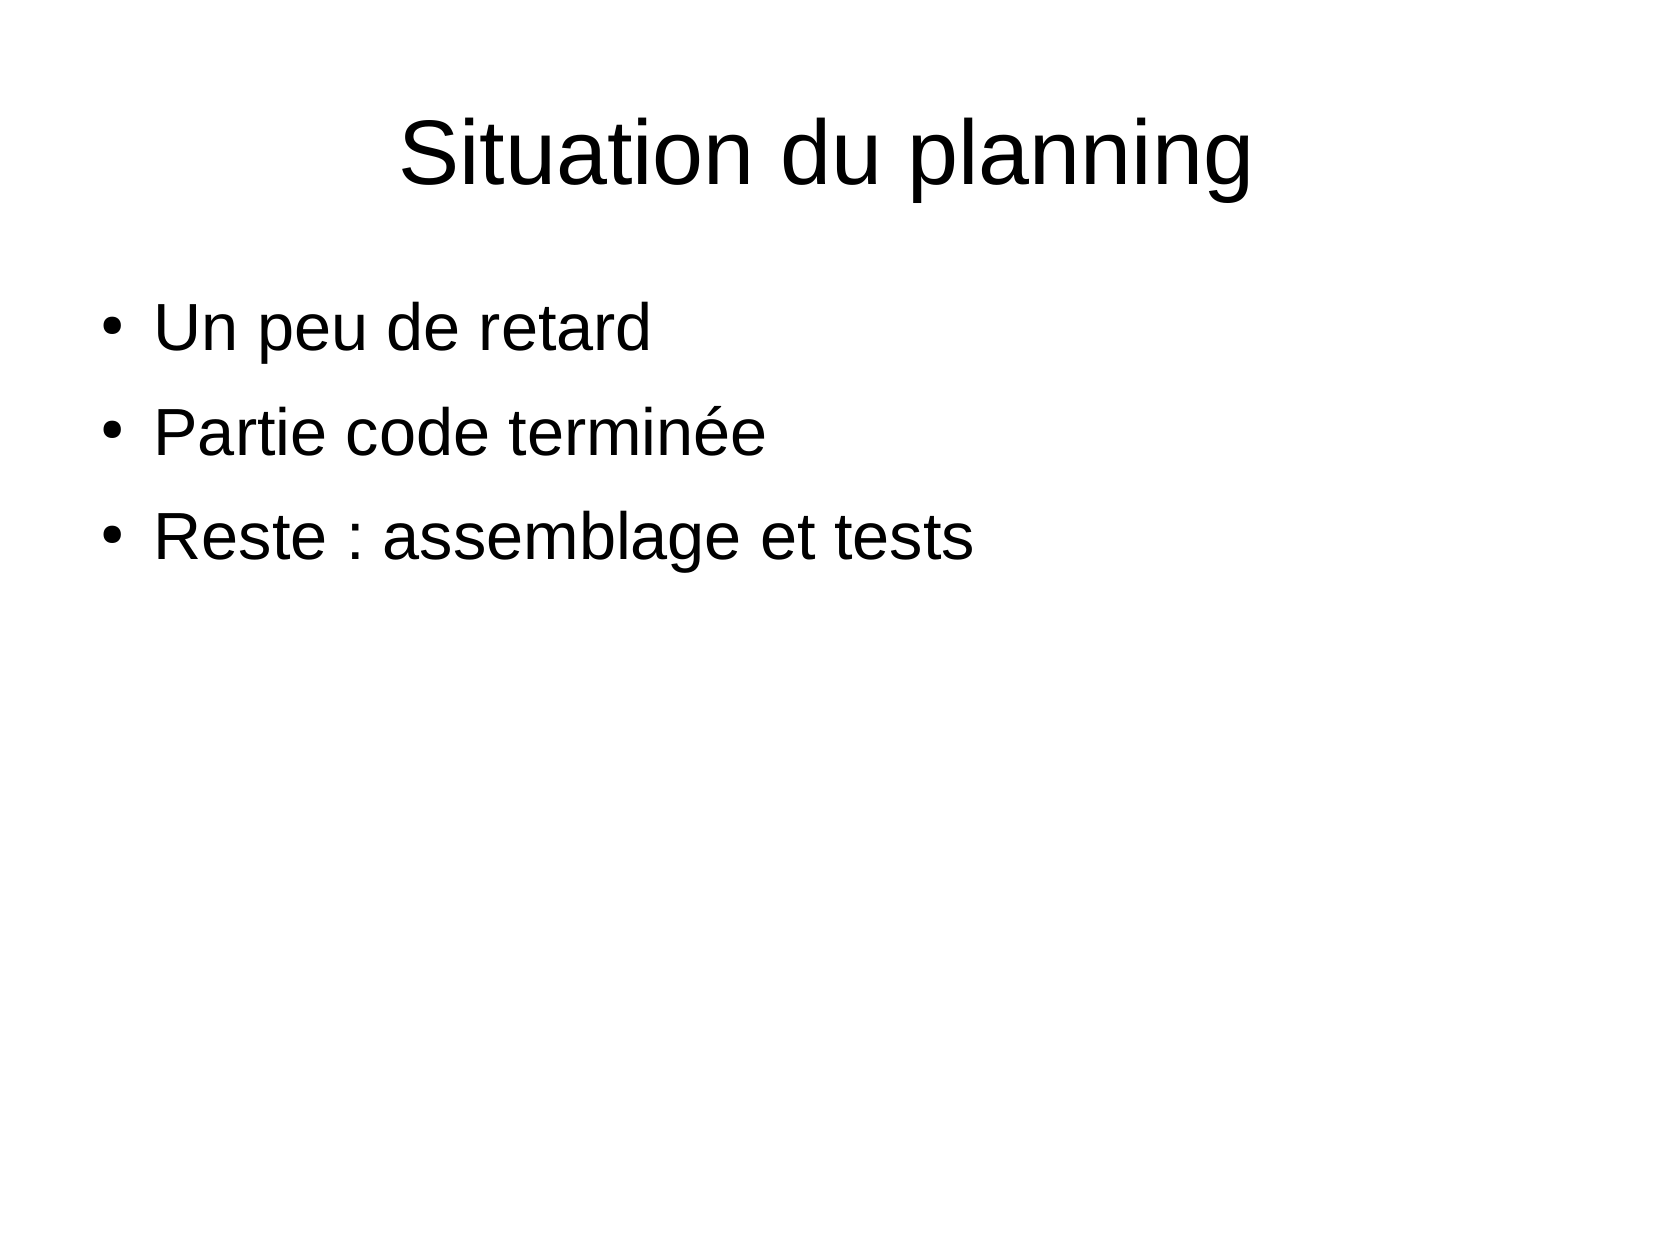

# Situation du planning
Un peu de retard
Partie code terminée
Reste : assemblage et tests